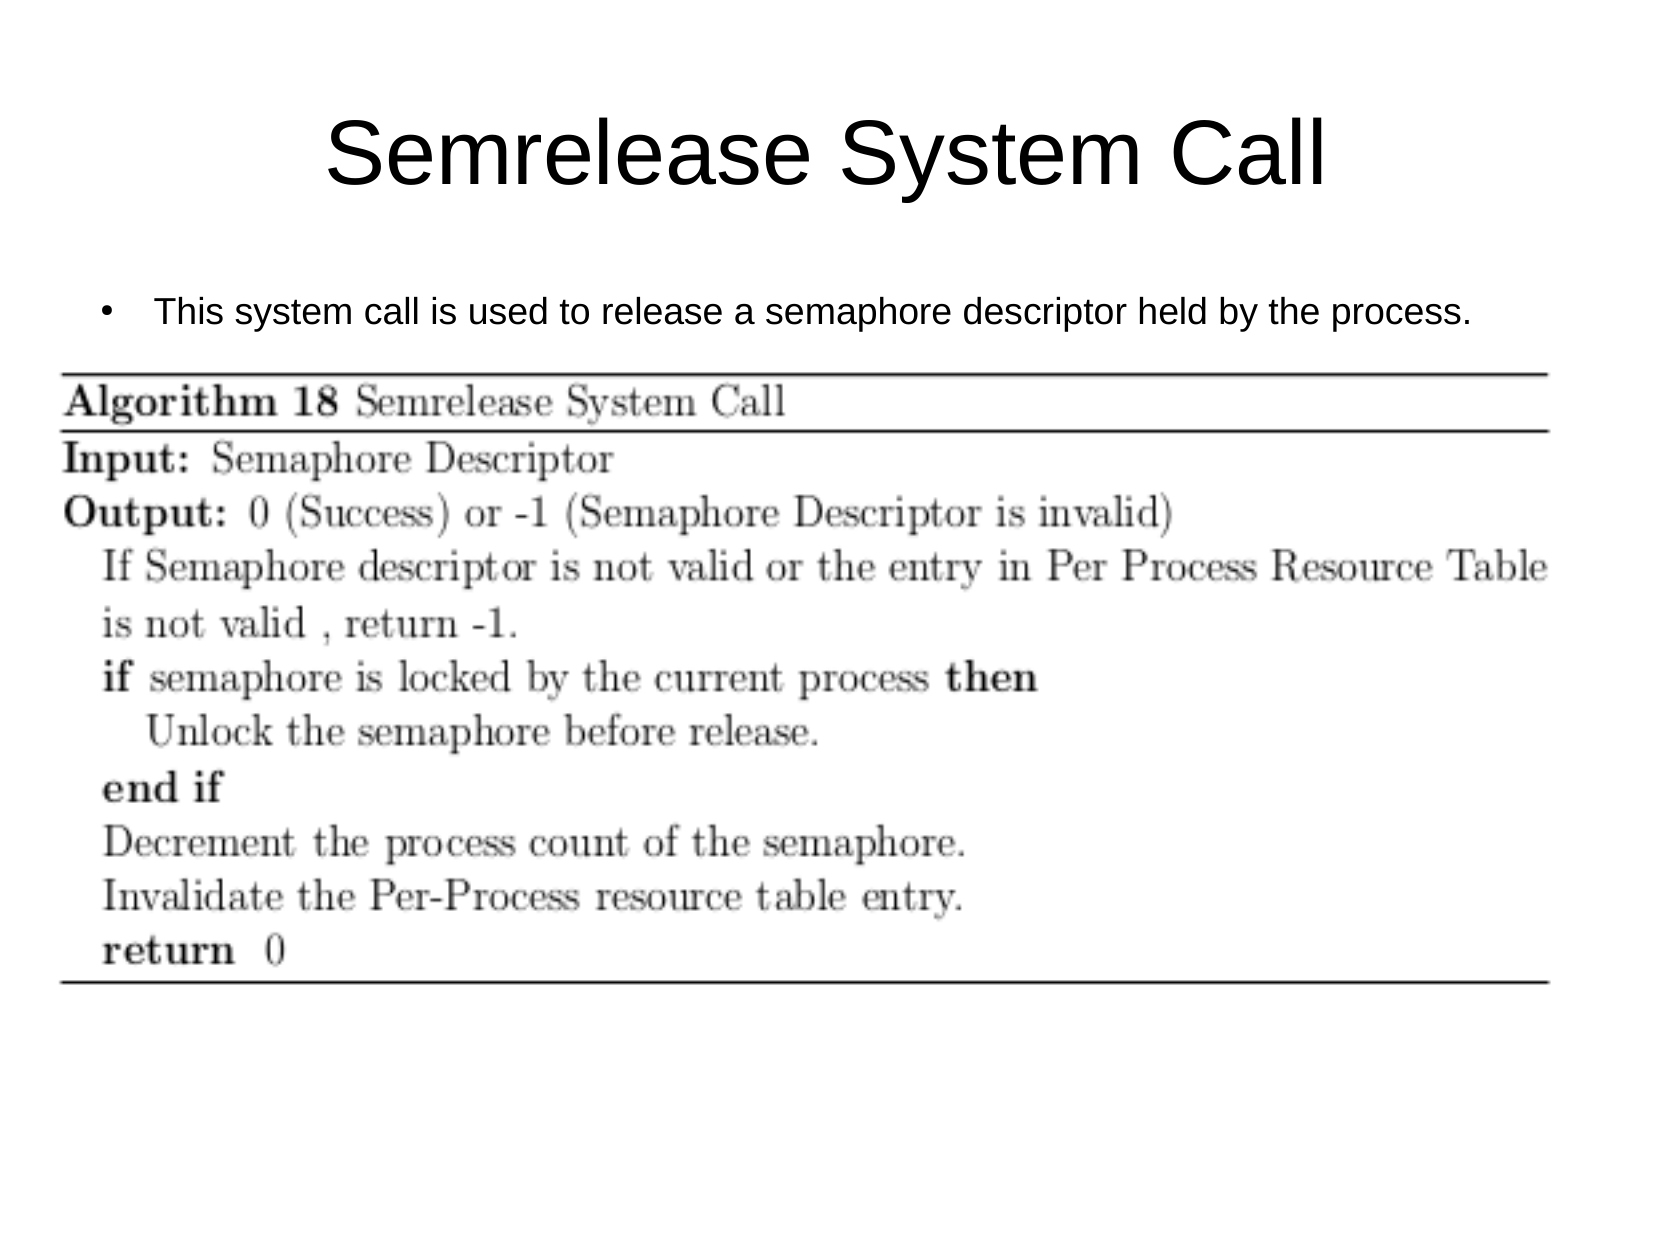

# Semrelease System Call
This system call is used to release a semaphore descriptor held by the process.